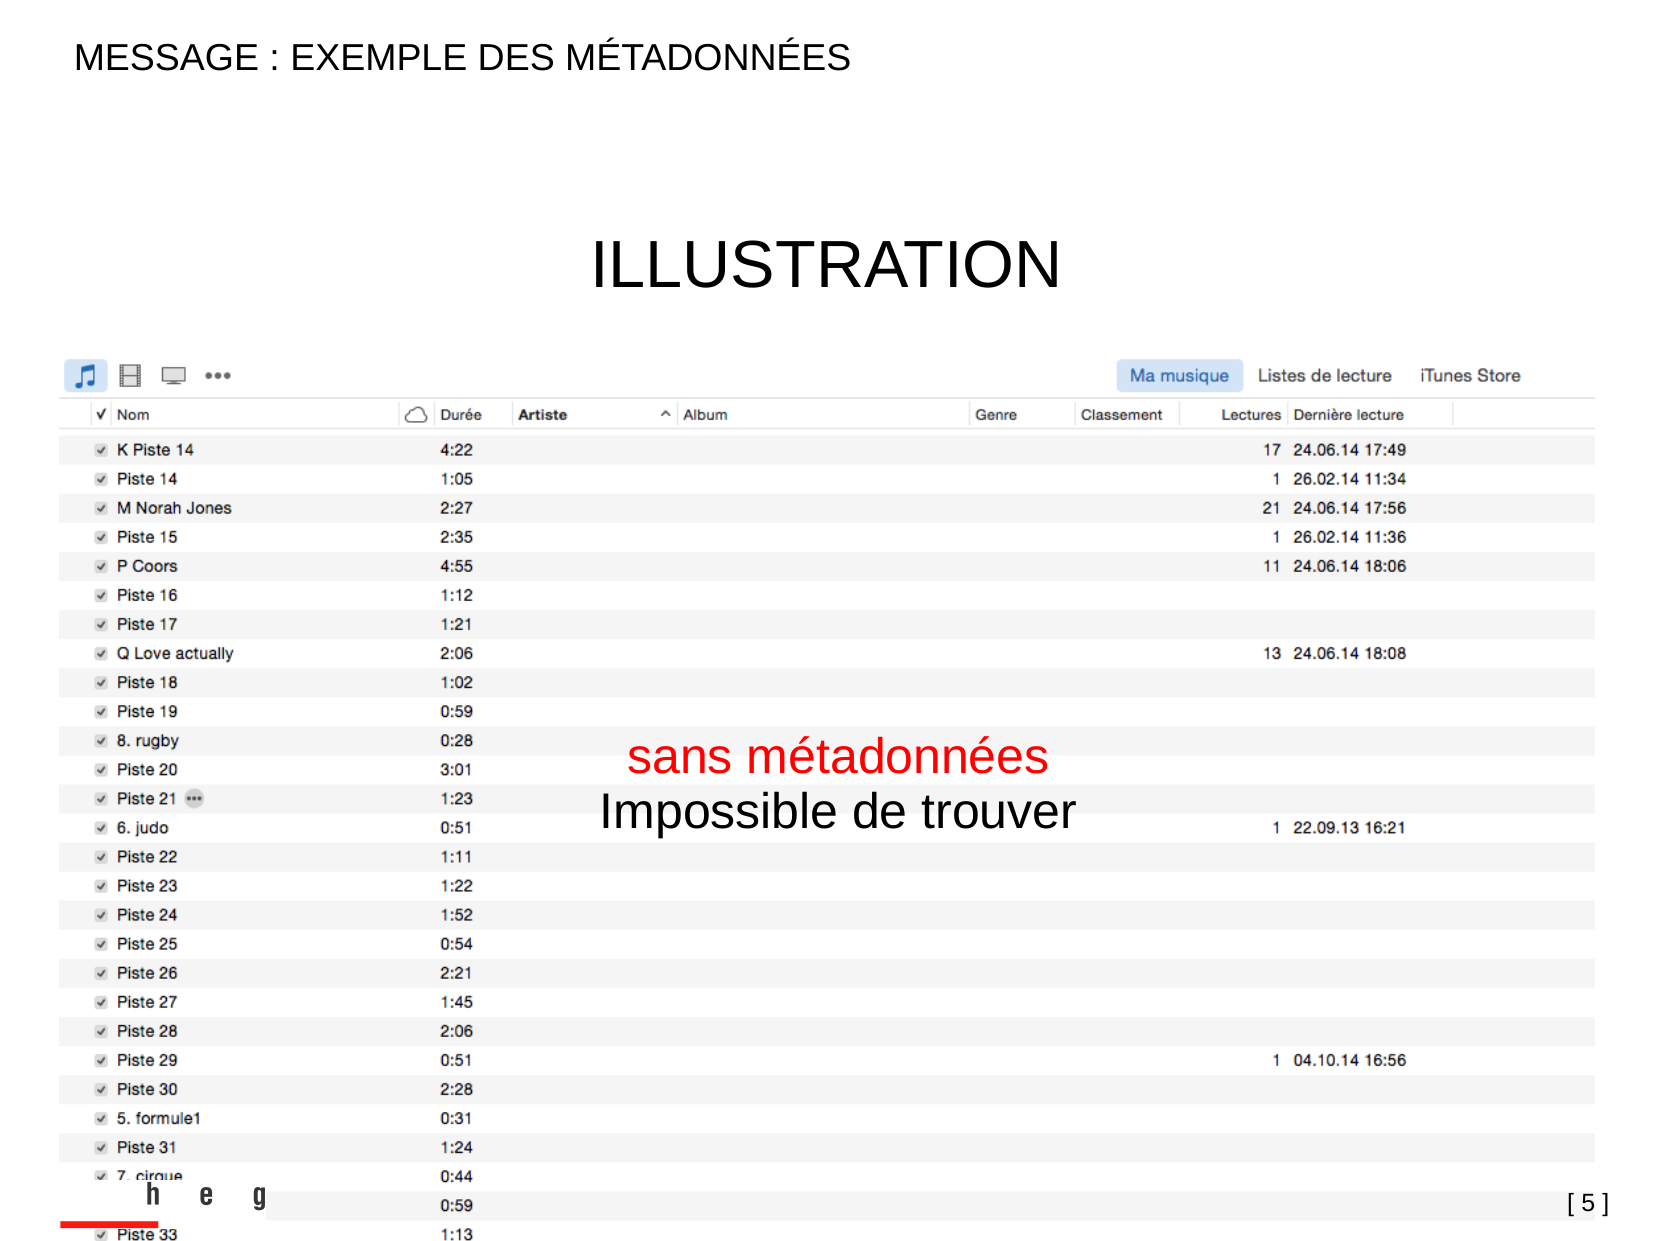

MESSAGE : EXEMPLE DES MÉTADONNÉES
ILLUSTRATION
sans métadonnées
Impossible de trouver